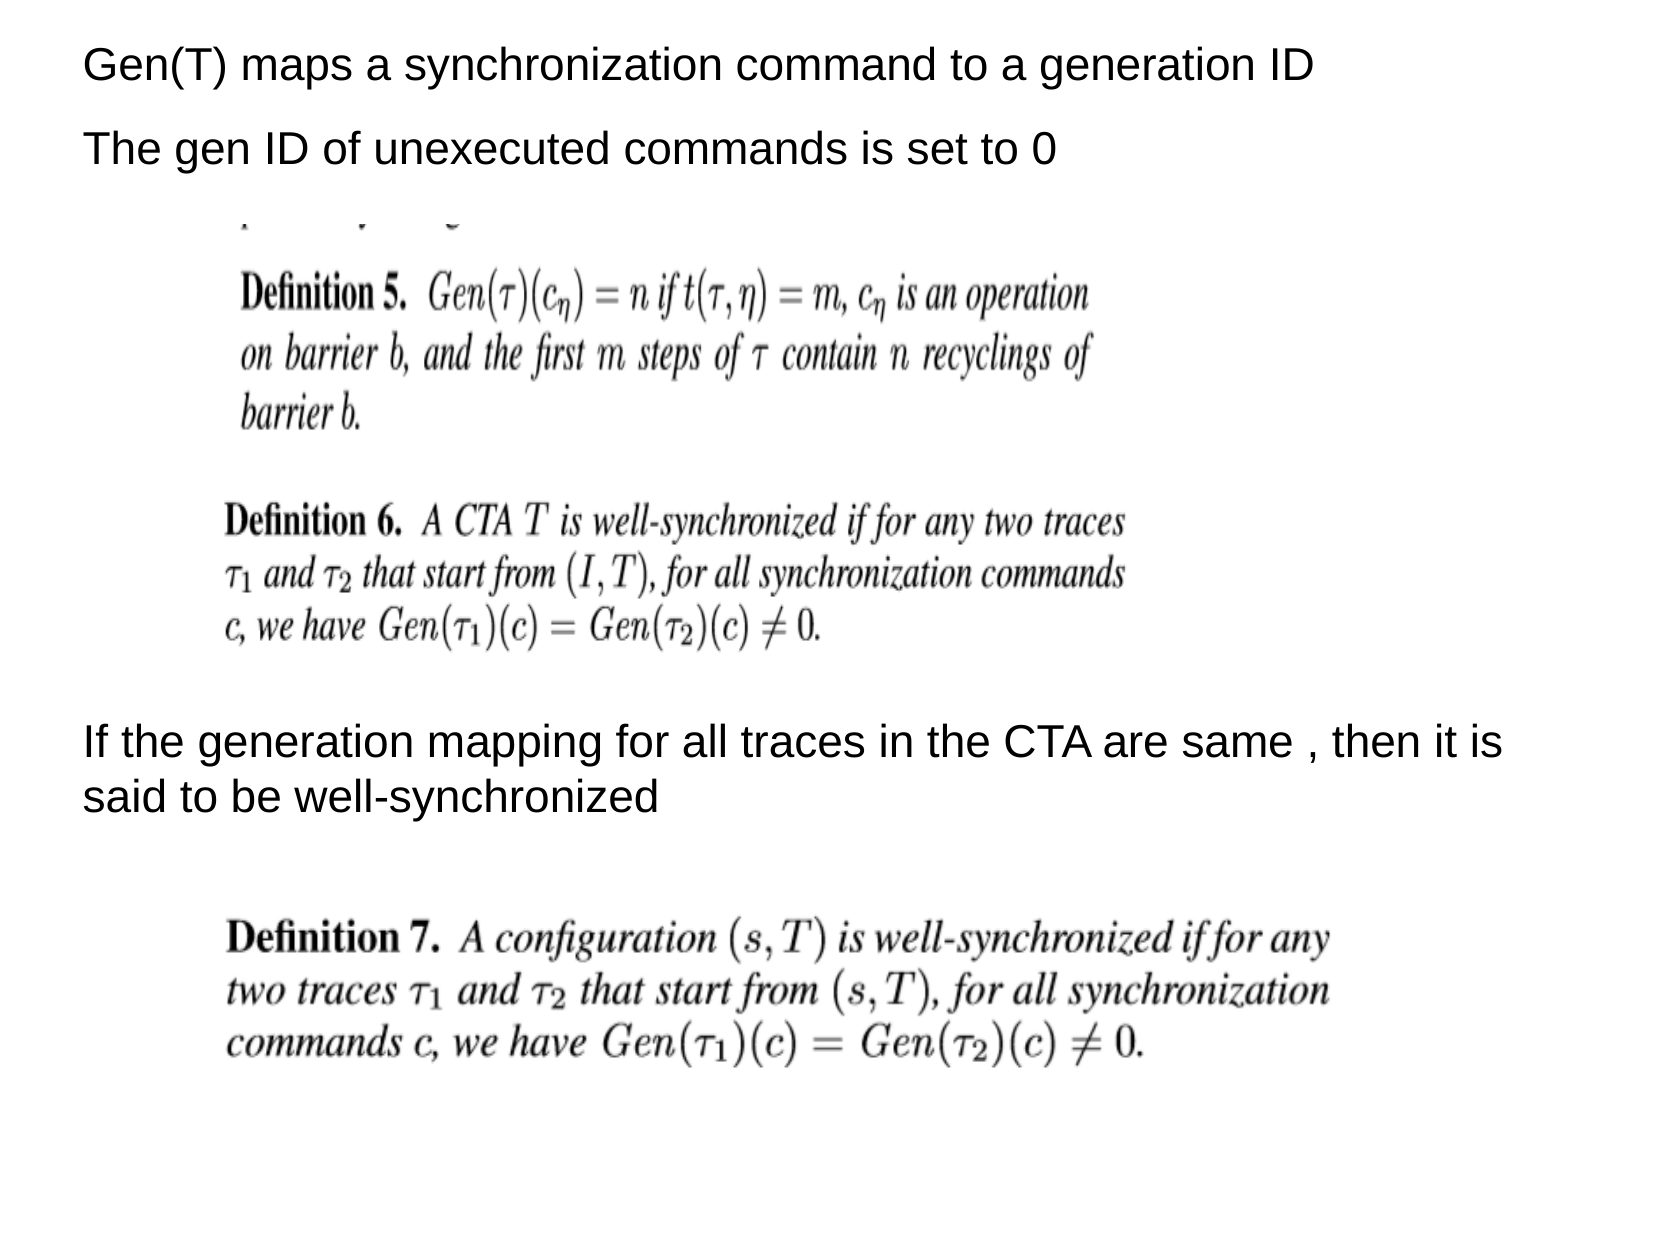

# Gen(T) maps a synchronization command to a generation ID
The gen ID of unexecuted commands is set to 0
If the generation mapping for all traces in the CTA are same , then it is said to be well-synchronized